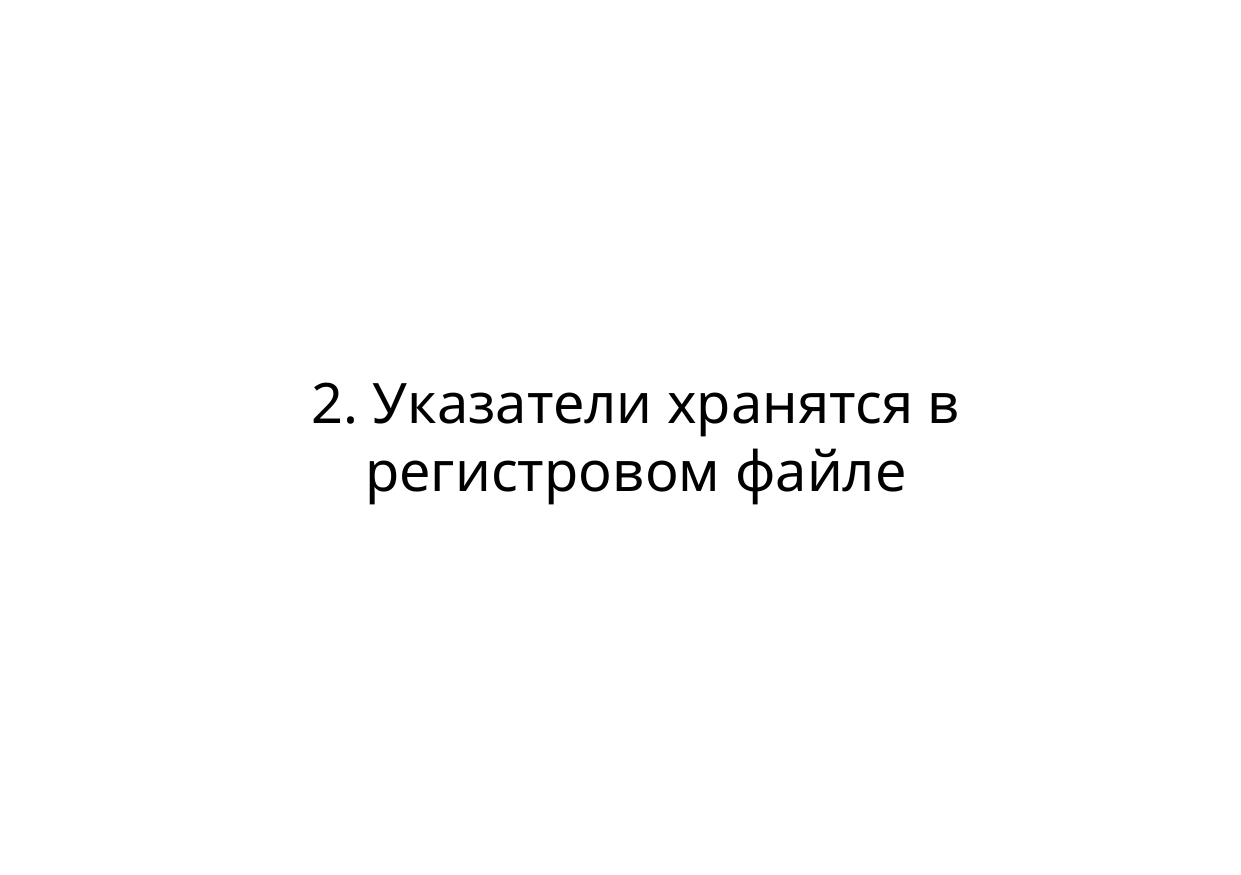

# 2. Указатели хранятся в регистровом файле